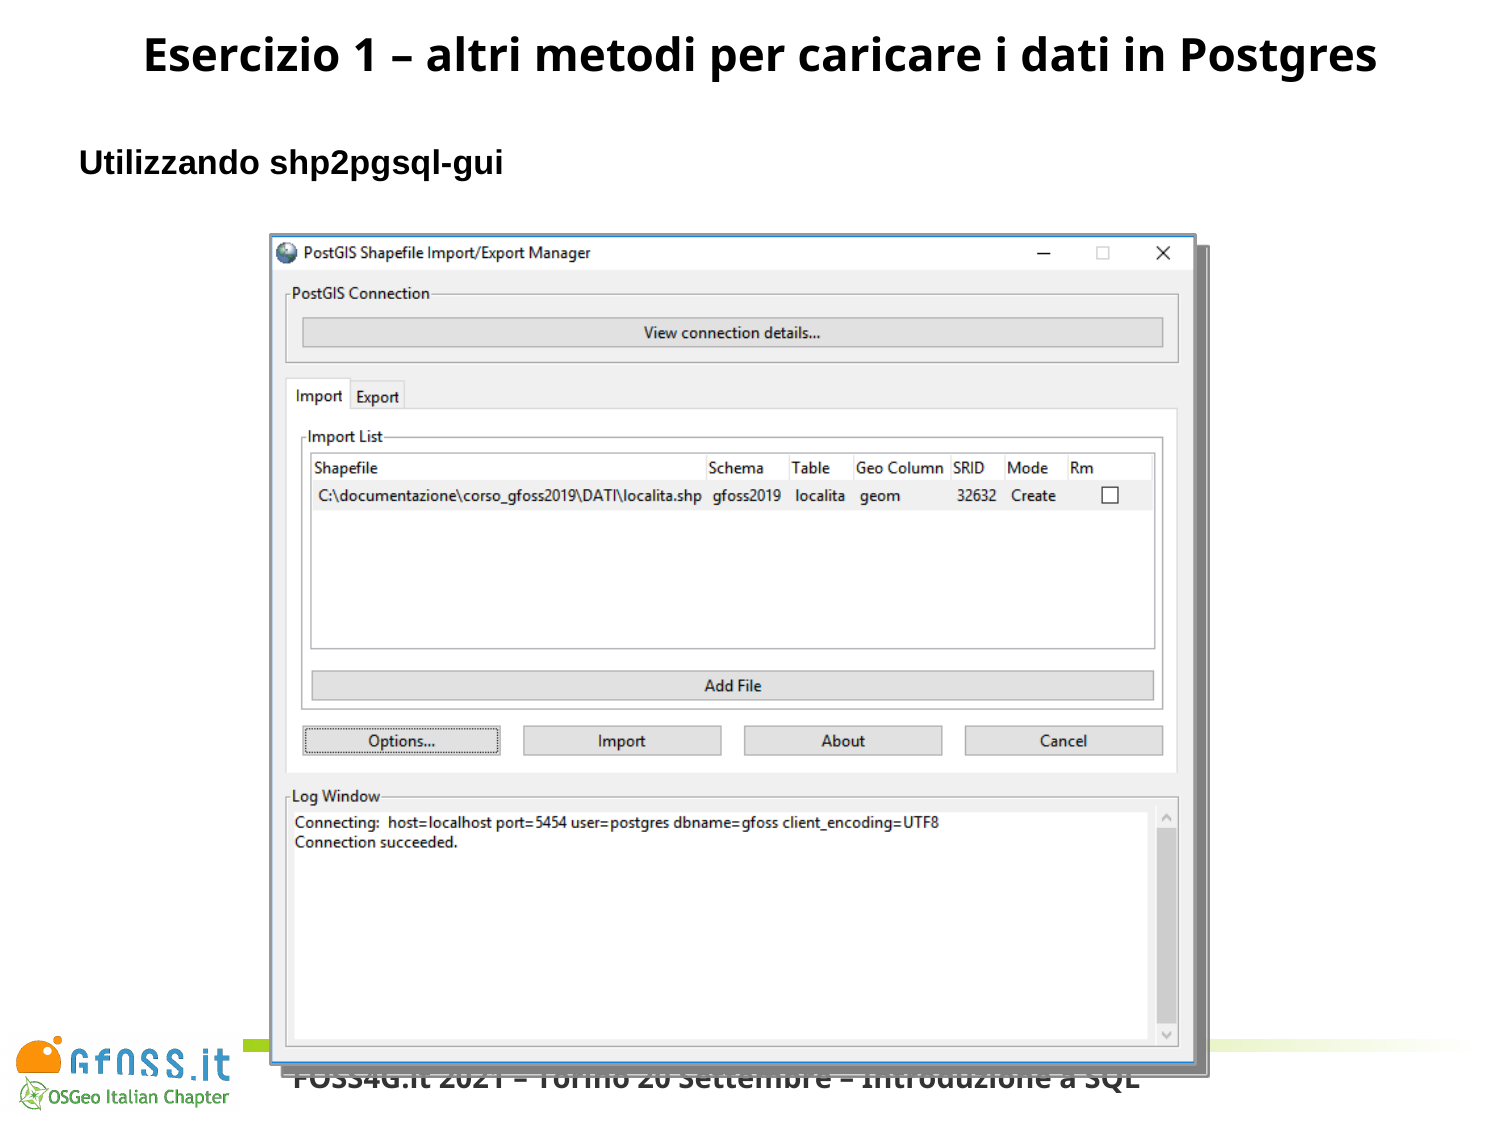

# Esercizio 1 – altri metodi per caricare i dati in Postgres
Utilizzando shp2pgsql-gui